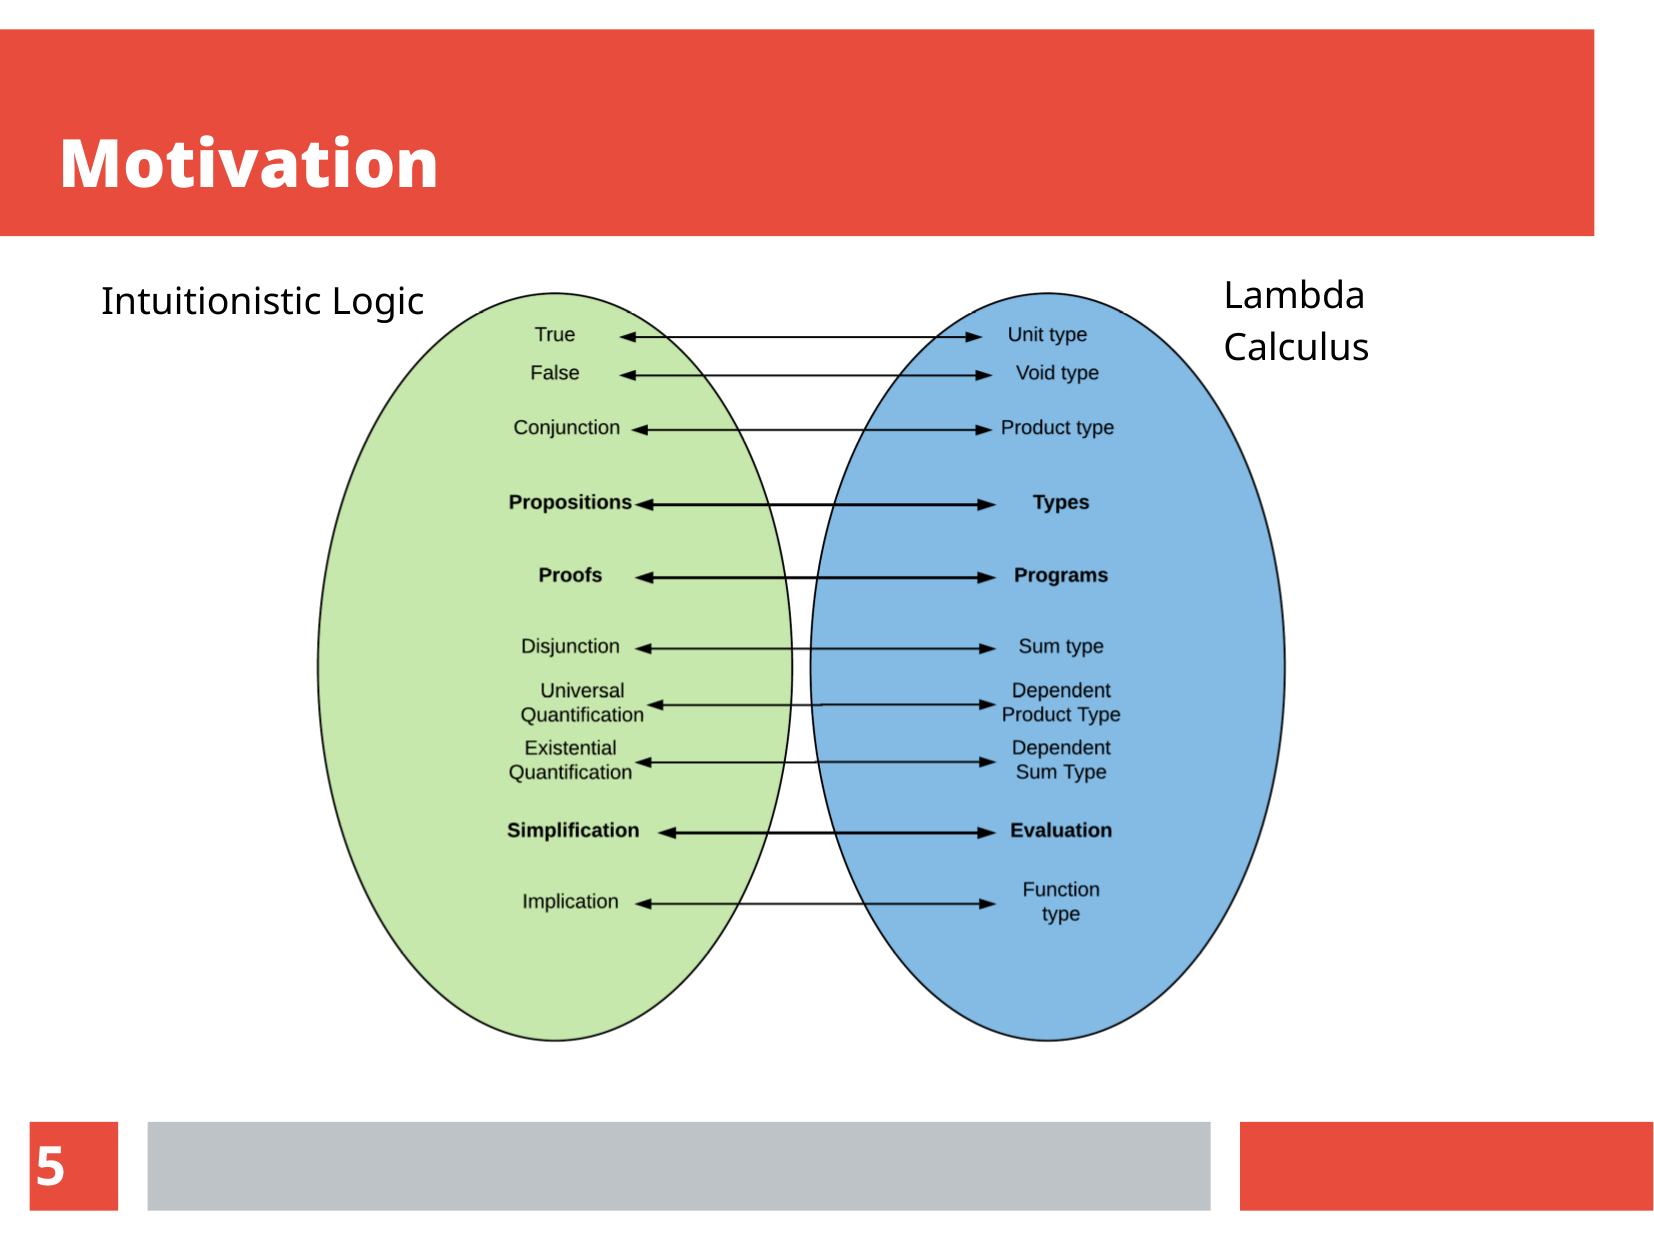

# Motivation
Lambda
Calculus
Intuitionistic Logic
5
19